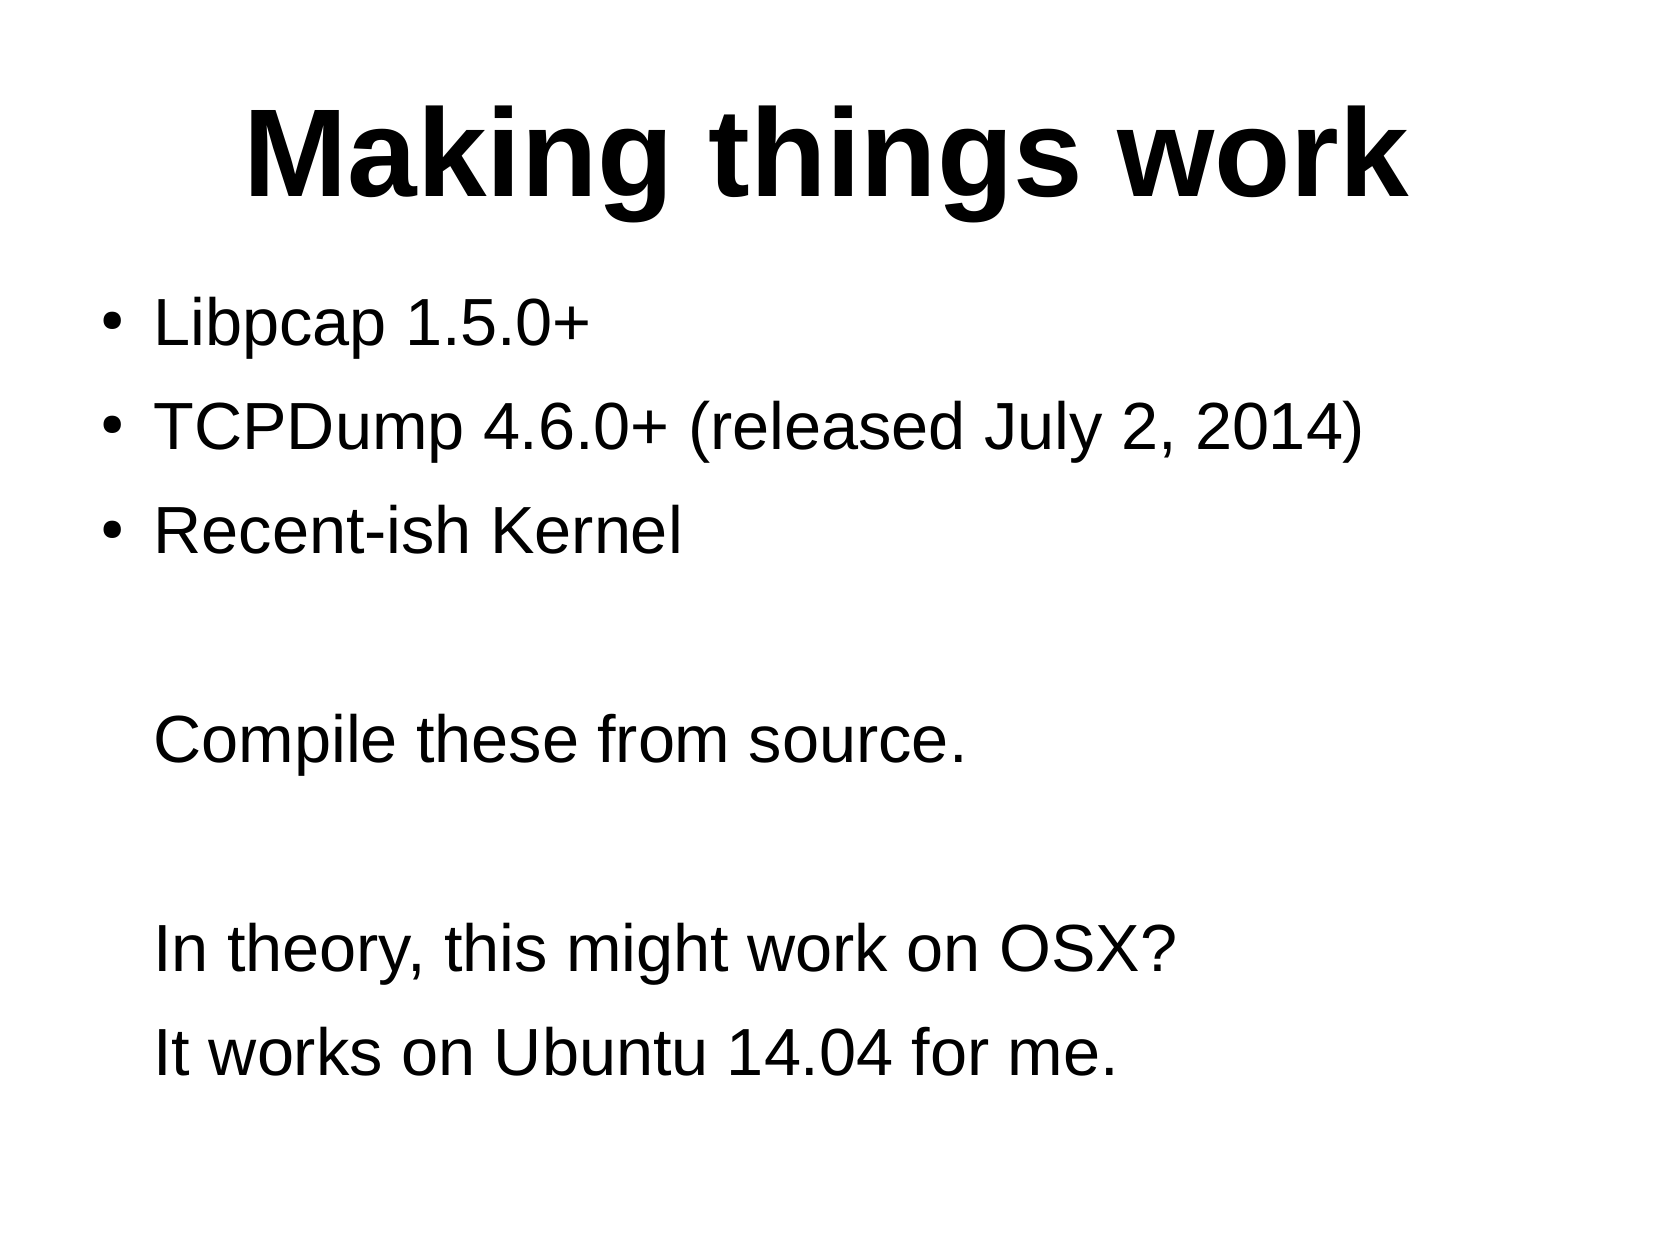

# Making things work
Libpcap 1.5.0+
TCPDump 4.6.0+ (released July 2, 2014)
Recent-ish Kernel
Compile these from source.
In theory, this might work on OSX?
It works on Ubuntu 14.04 for me.